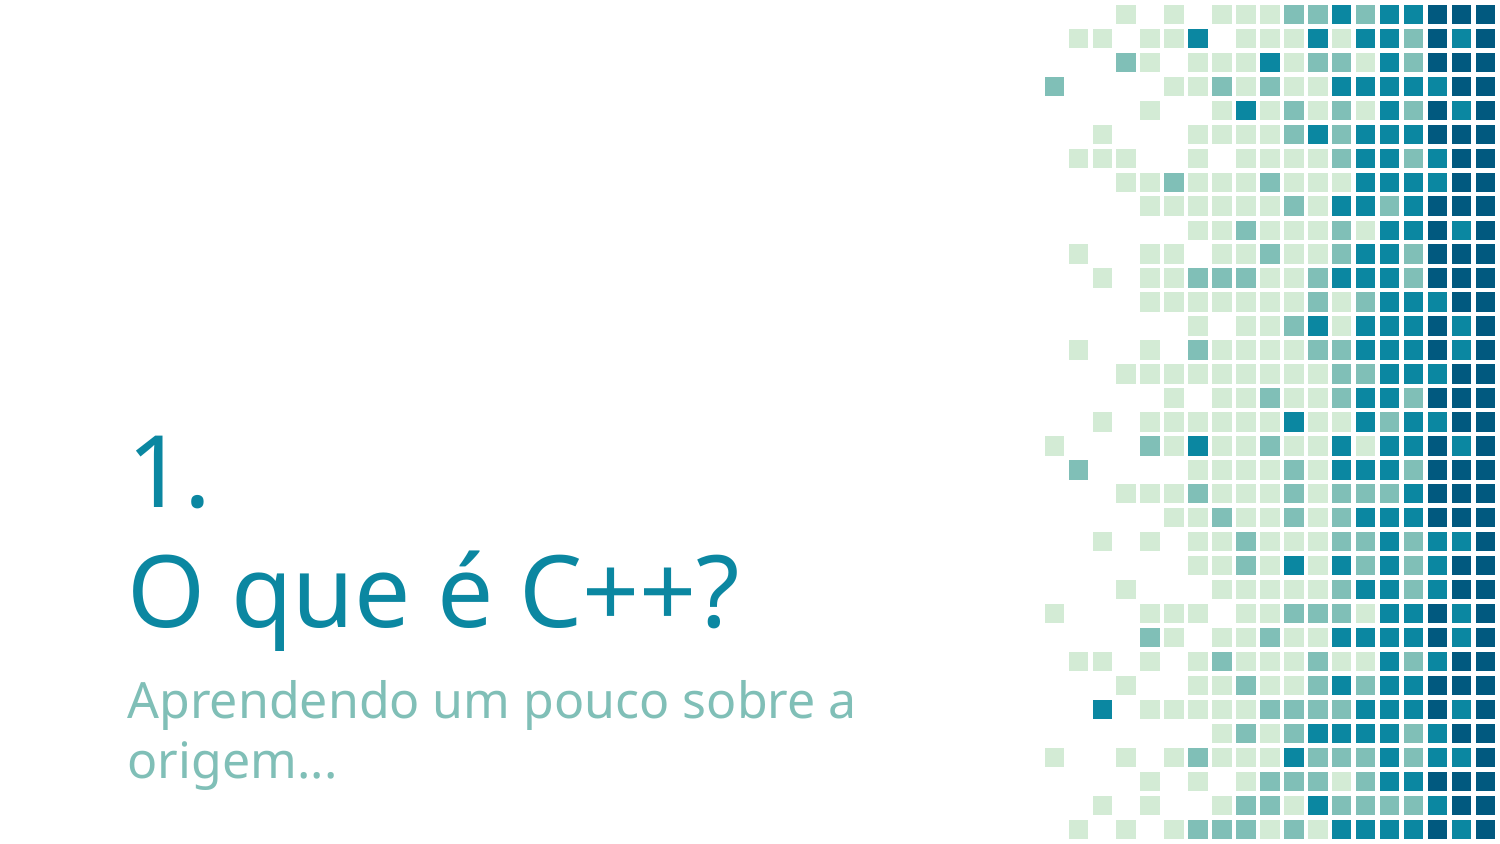

# 1. O que é C++?
Aprendendo um pouco sobre a origem...